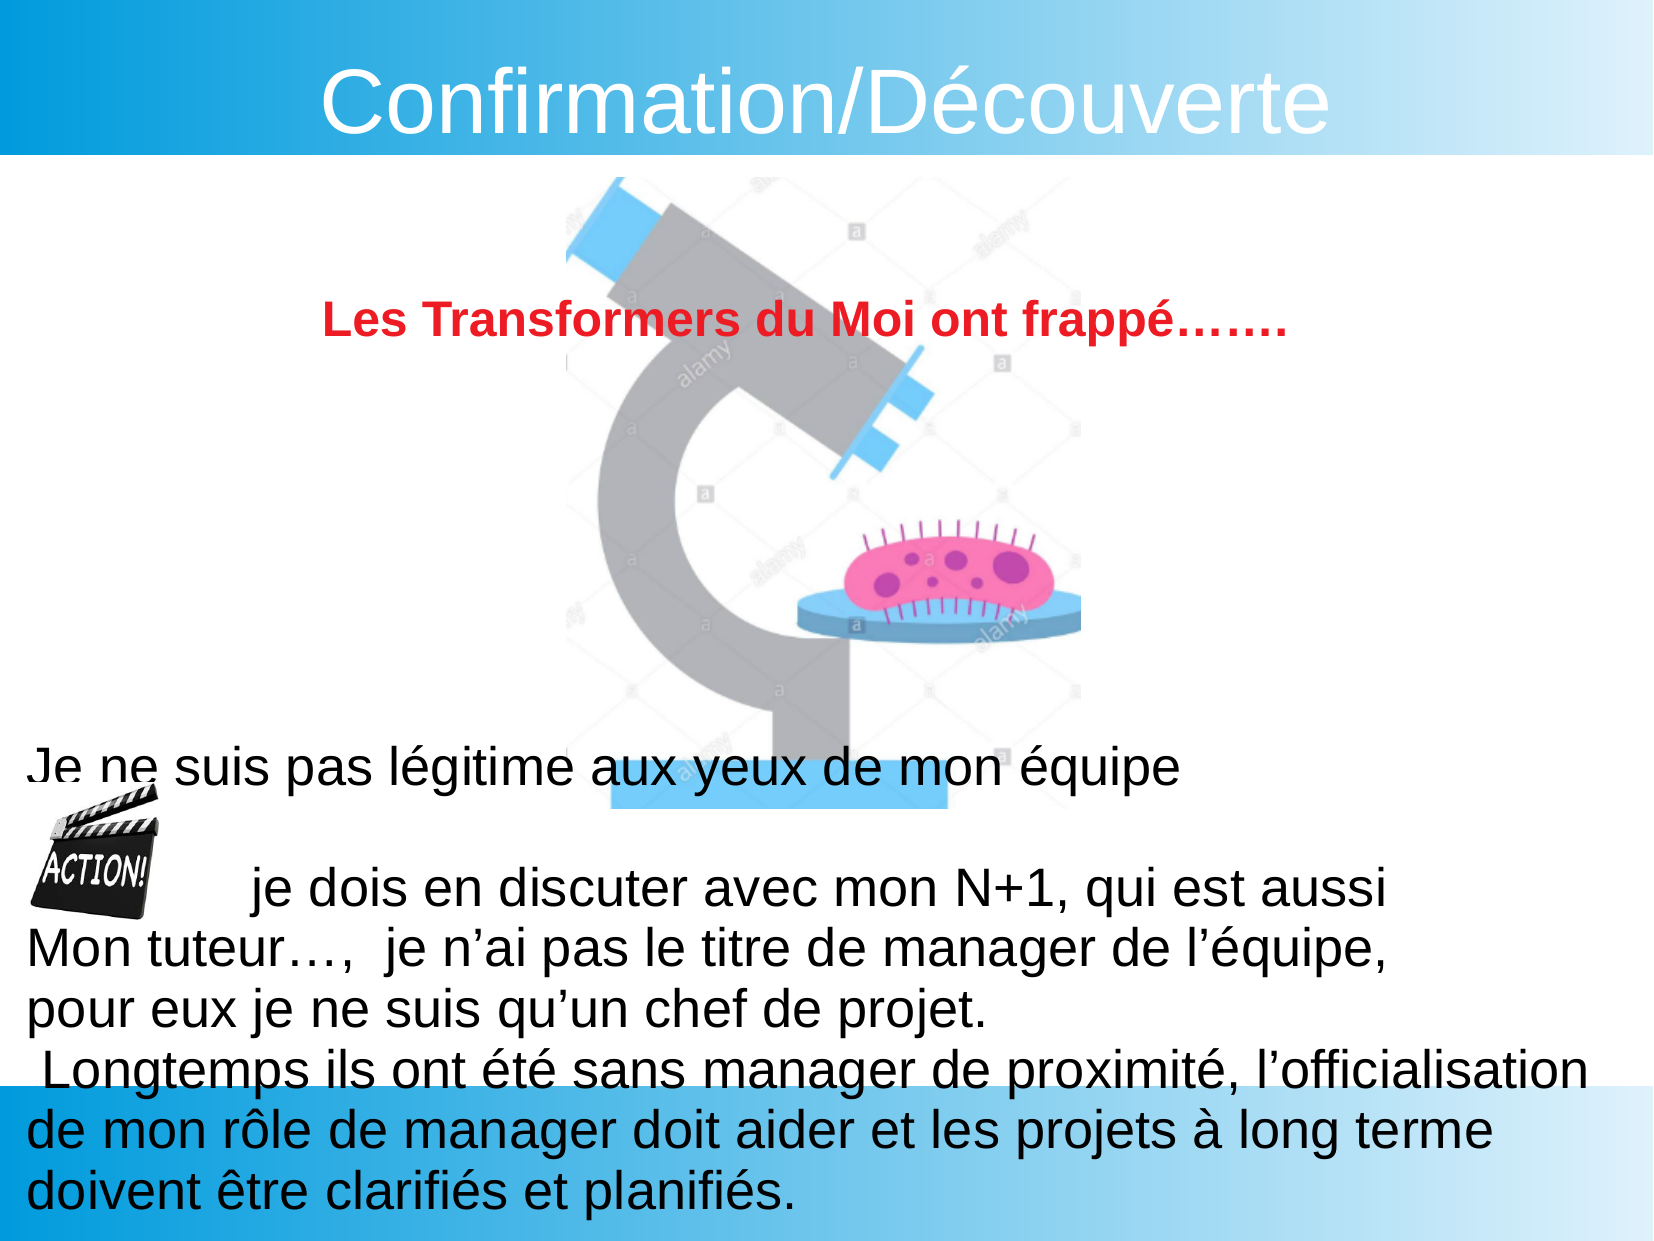

# Confirmation/Découverte
Les Transformers du Moi ont frappé…….
Je ne suis pas légitime aux yeux de mon équipe
   je dois en discuter avec mon N+1, qui est aussi
Mon tuteur…, je n’ai pas le titre de manager de l’équipe,
pour eux je ne suis qu’un chef de projet.
 Longtemps ils ont été sans manager de proximité, l’officialisation de mon rôle de manager doit aider et les projets à long terme doivent être clarifiés et planifiés.